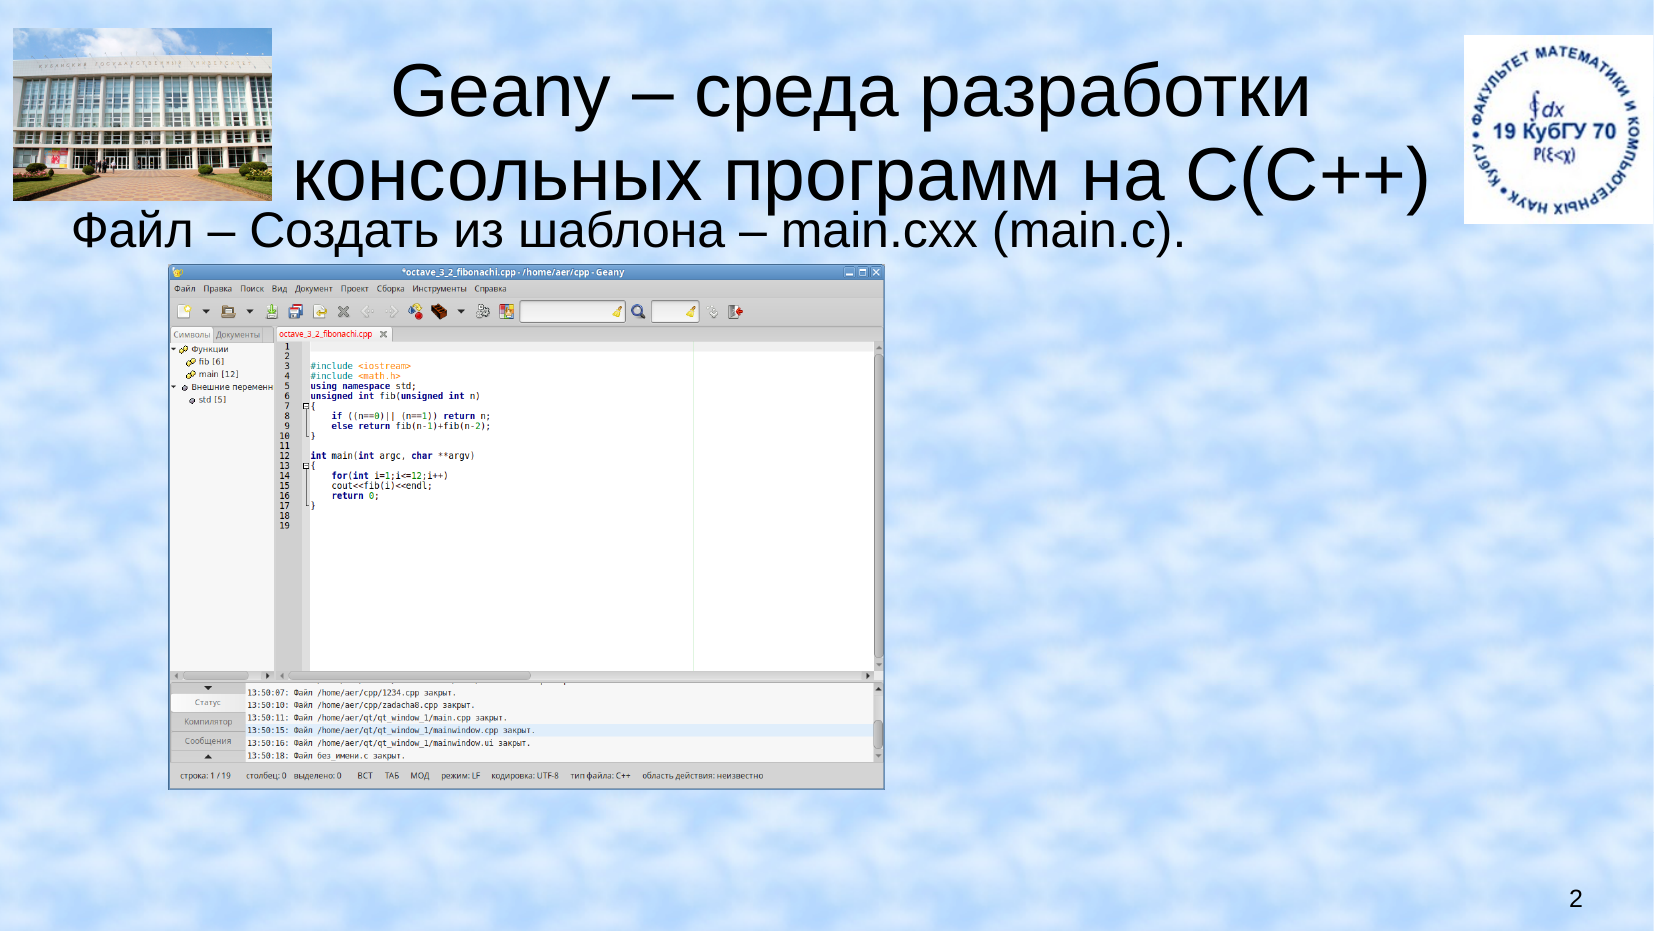

# Geany – среда разработки консольных программ на С(С++)
Файл – Создать из шаблона – main.cxx (main.c).